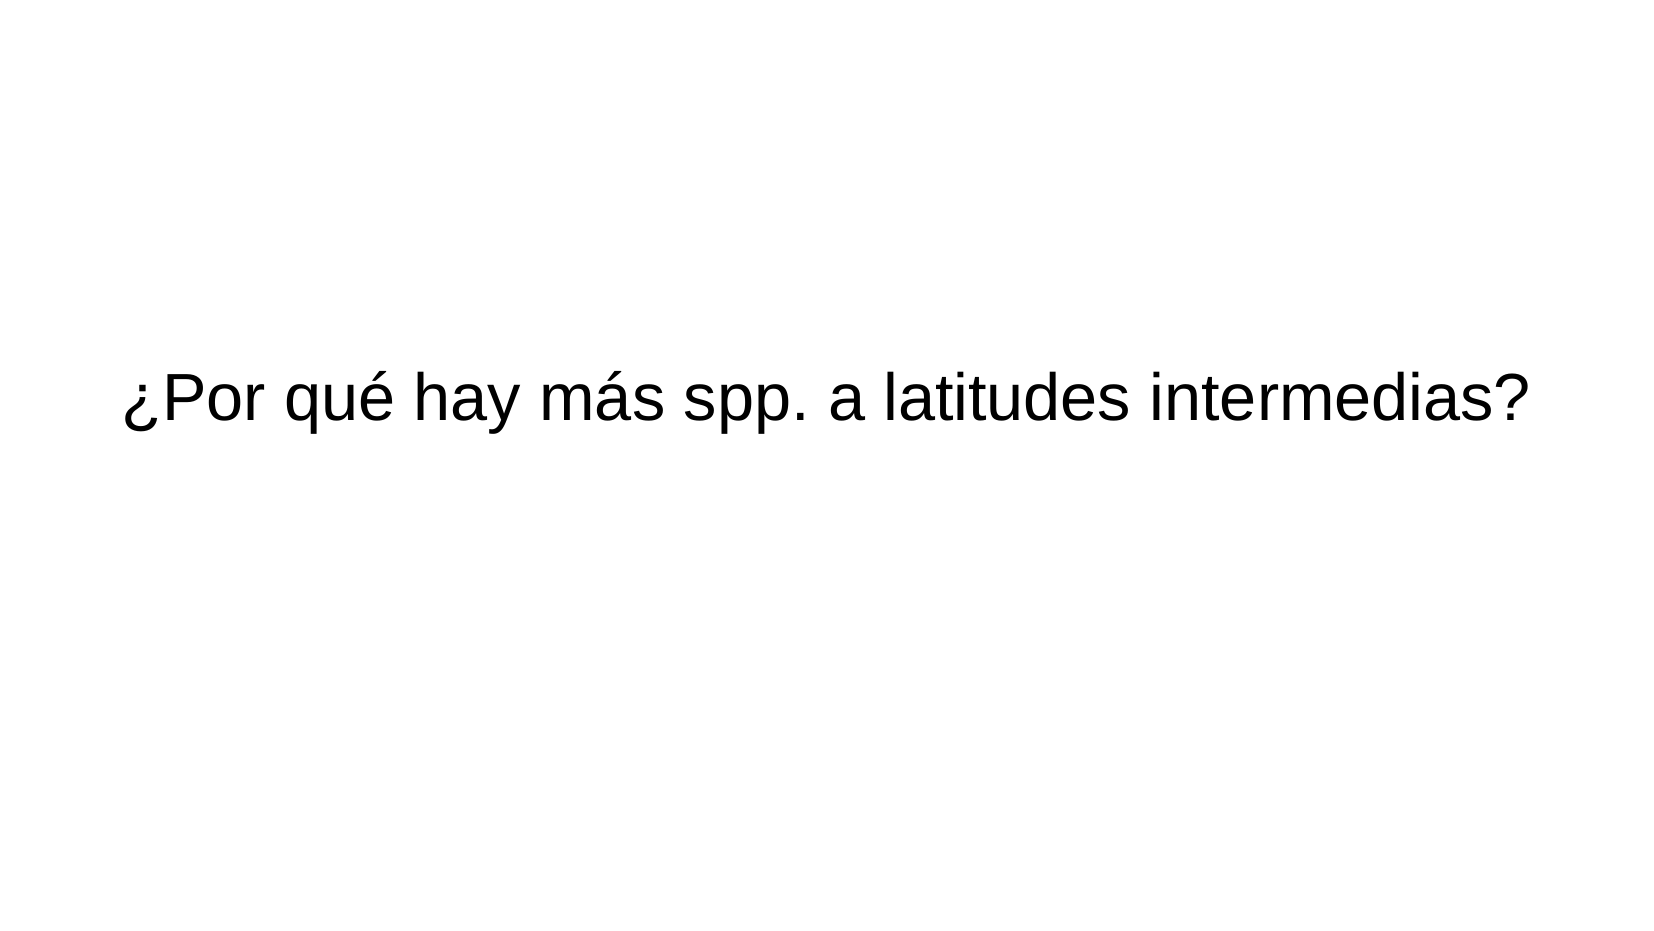

# ¿Por qué hay más spp. a latitudes intermedias?